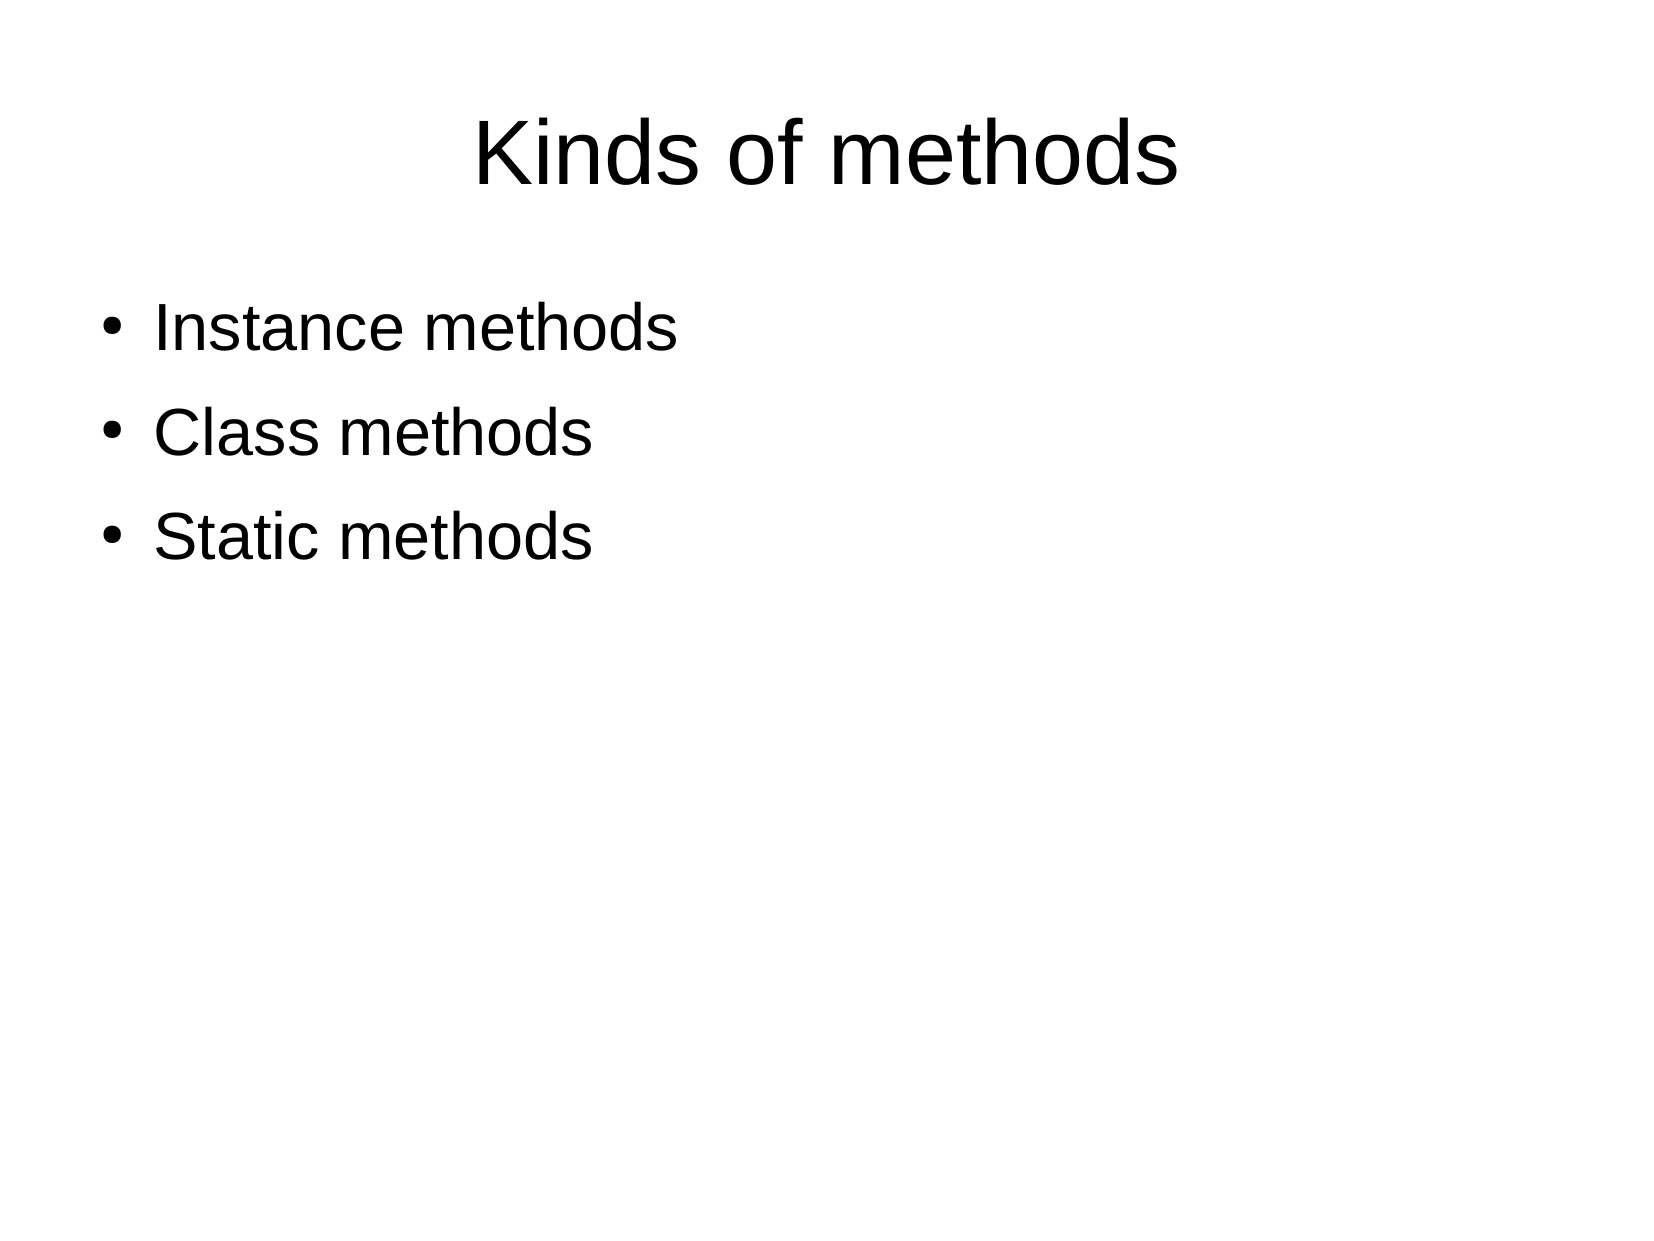

# Kinds of methods
Instance methods
Class methods
Static methods